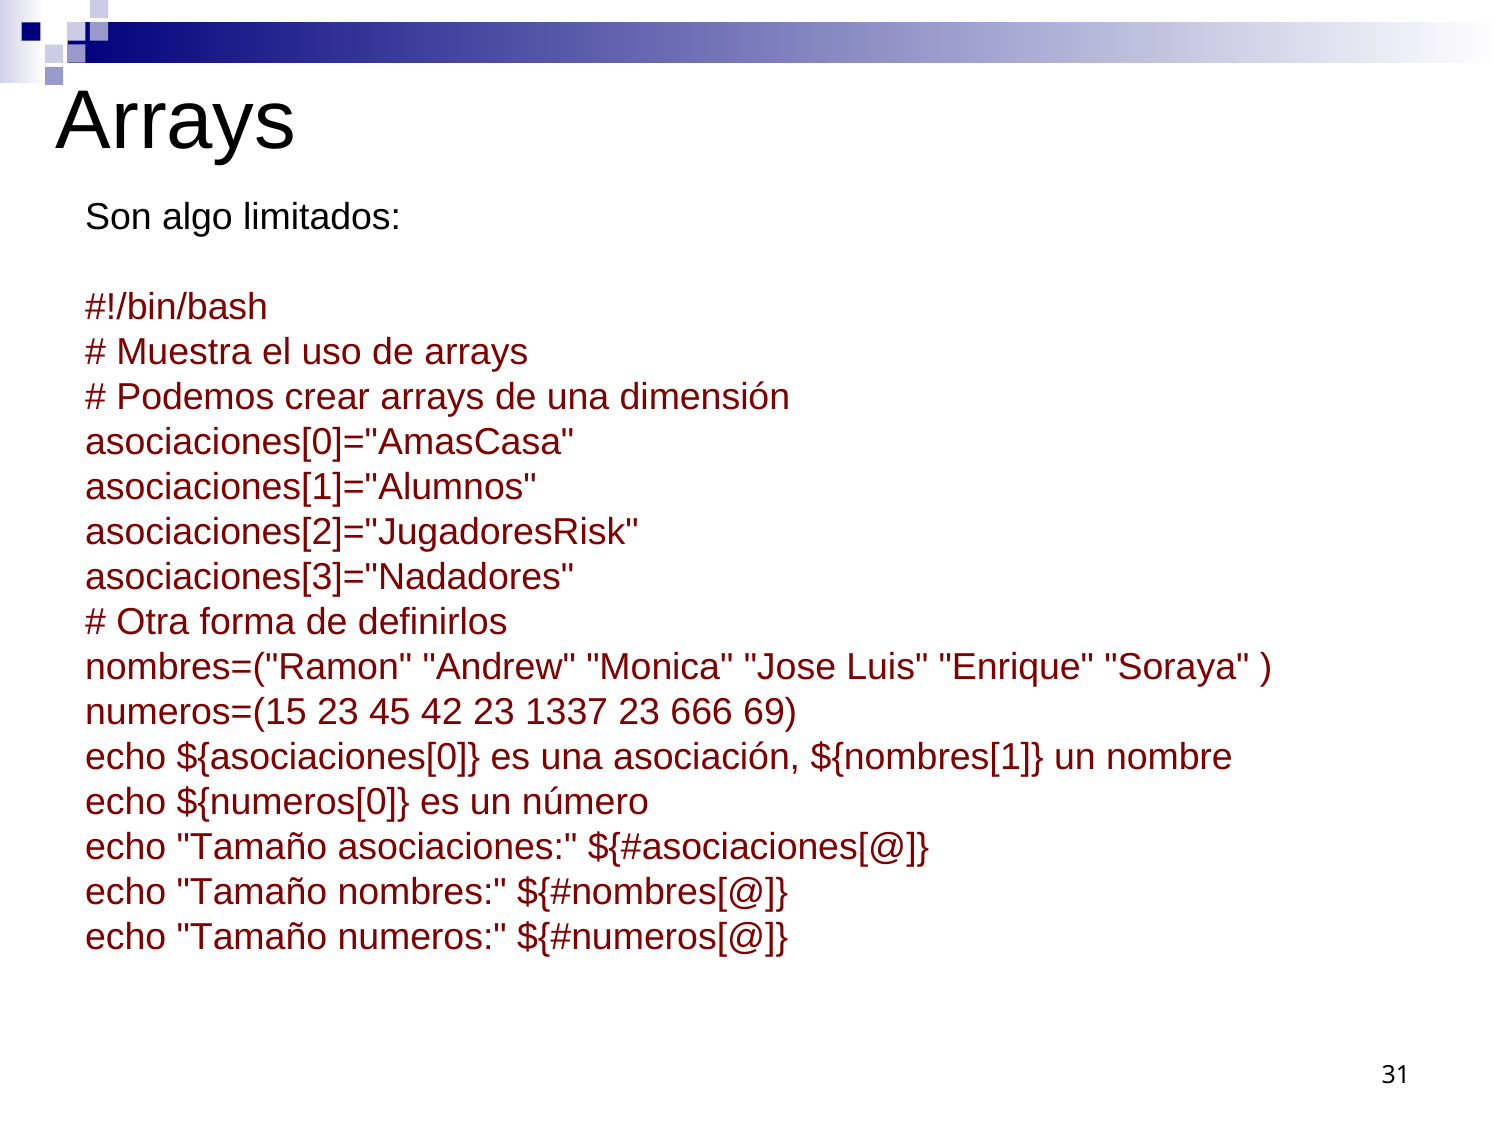

Arrays
Son algo limitados:
#!/bin/bash
# Muestra el uso de arrays
# Podemos crear arrays de una dimensión
asociaciones[0]="AmasCasa"
asociaciones[1]="Alumnos"
asociaciones[2]="JugadoresRisk"
asociaciones[3]="Nadadores"
# Otra forma de definirlos
nombres=("Ramon" "Andrew" "Monica" "Jose Luis" "Enrique" "Soraya" )
numeros=(15 23 45 42 23 1337 23 666 69)
echo ${asociaciones[0]} es una asociación, ${nombres[1]} un nombre
echo ${numeros[0]} es un número
echo "Tamaño asociaciones:" ${#asociaciones[@]}
echo "Tamaño nombres:" ${#nombres[@]}
echo "Tamaño numeros:" ${#numeros[@]}